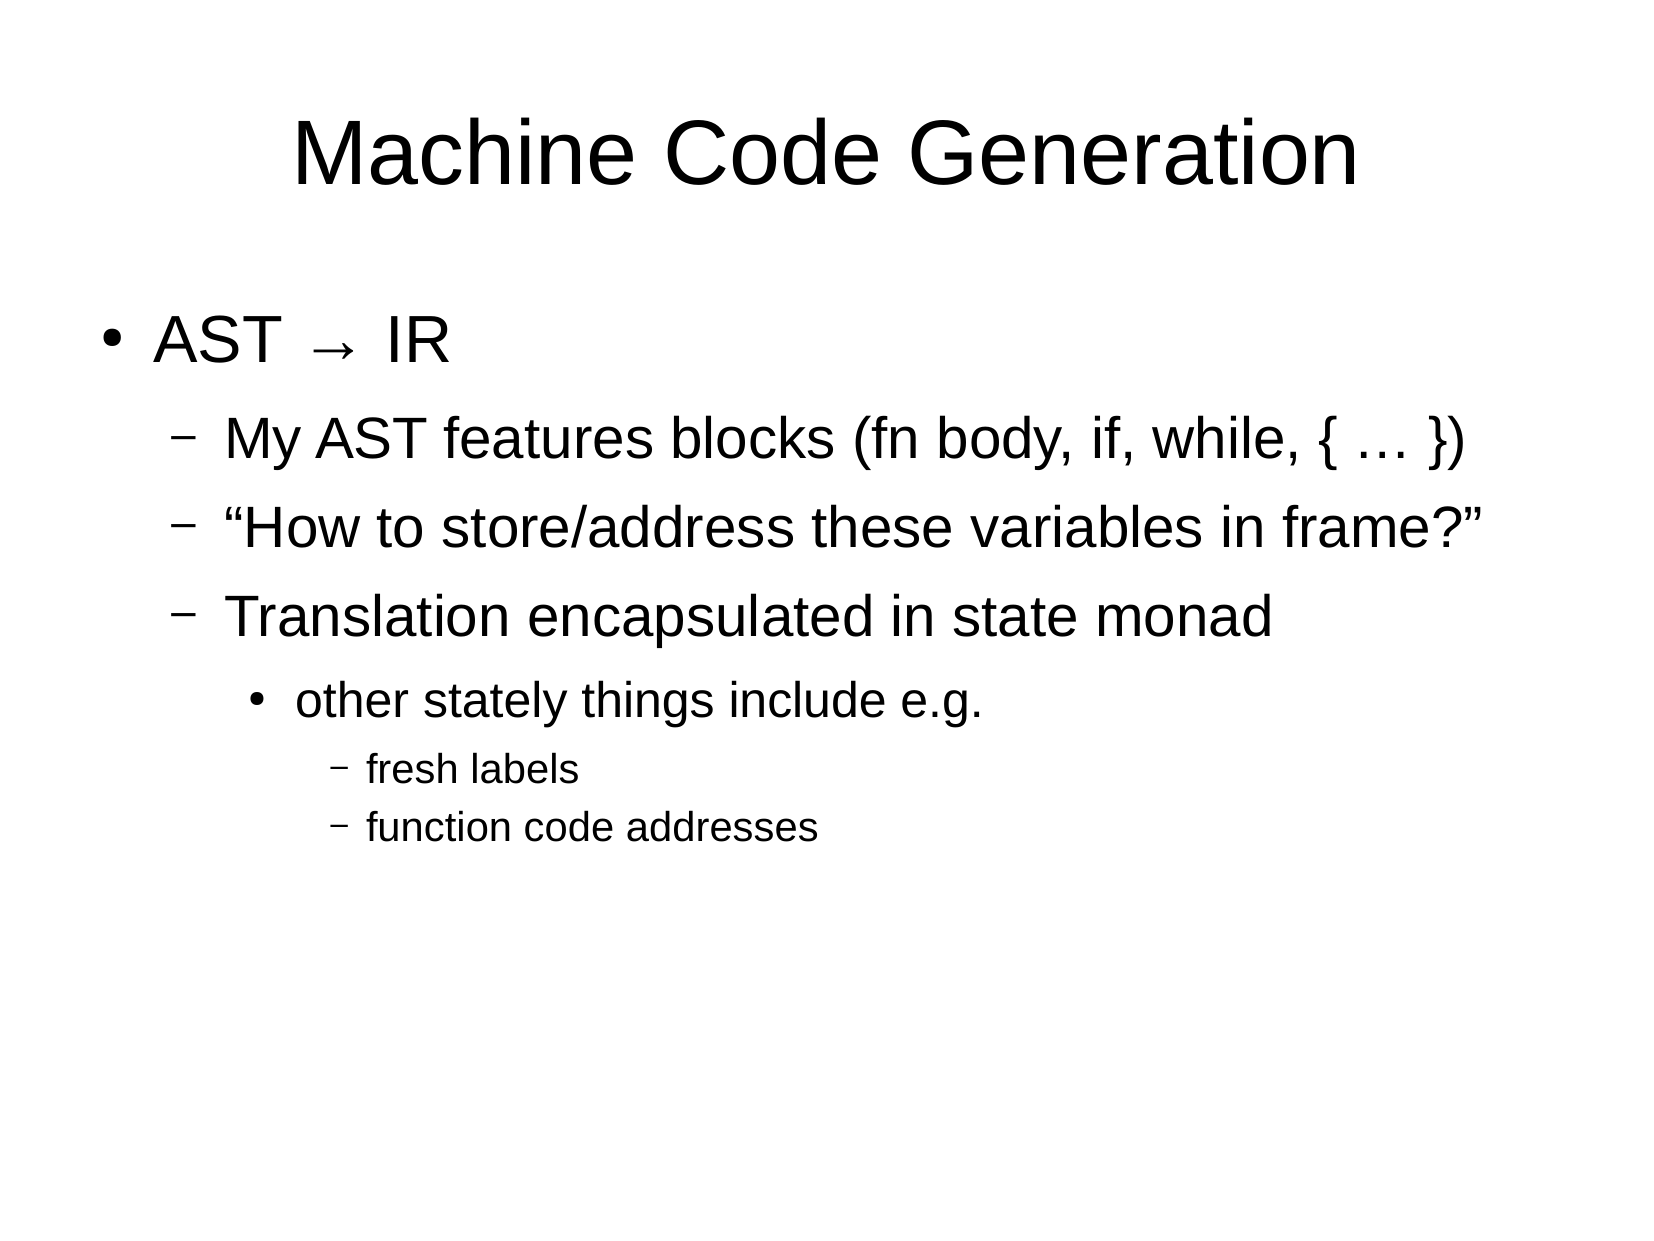

# Machine Code Generation
AST → IR
My AST features blocks (fn body, if, while, { … })
“How to store/address these variables in frame?”
Translation encapsulated in state monad
other stately things include e.g.
fresh labels
function code addresses